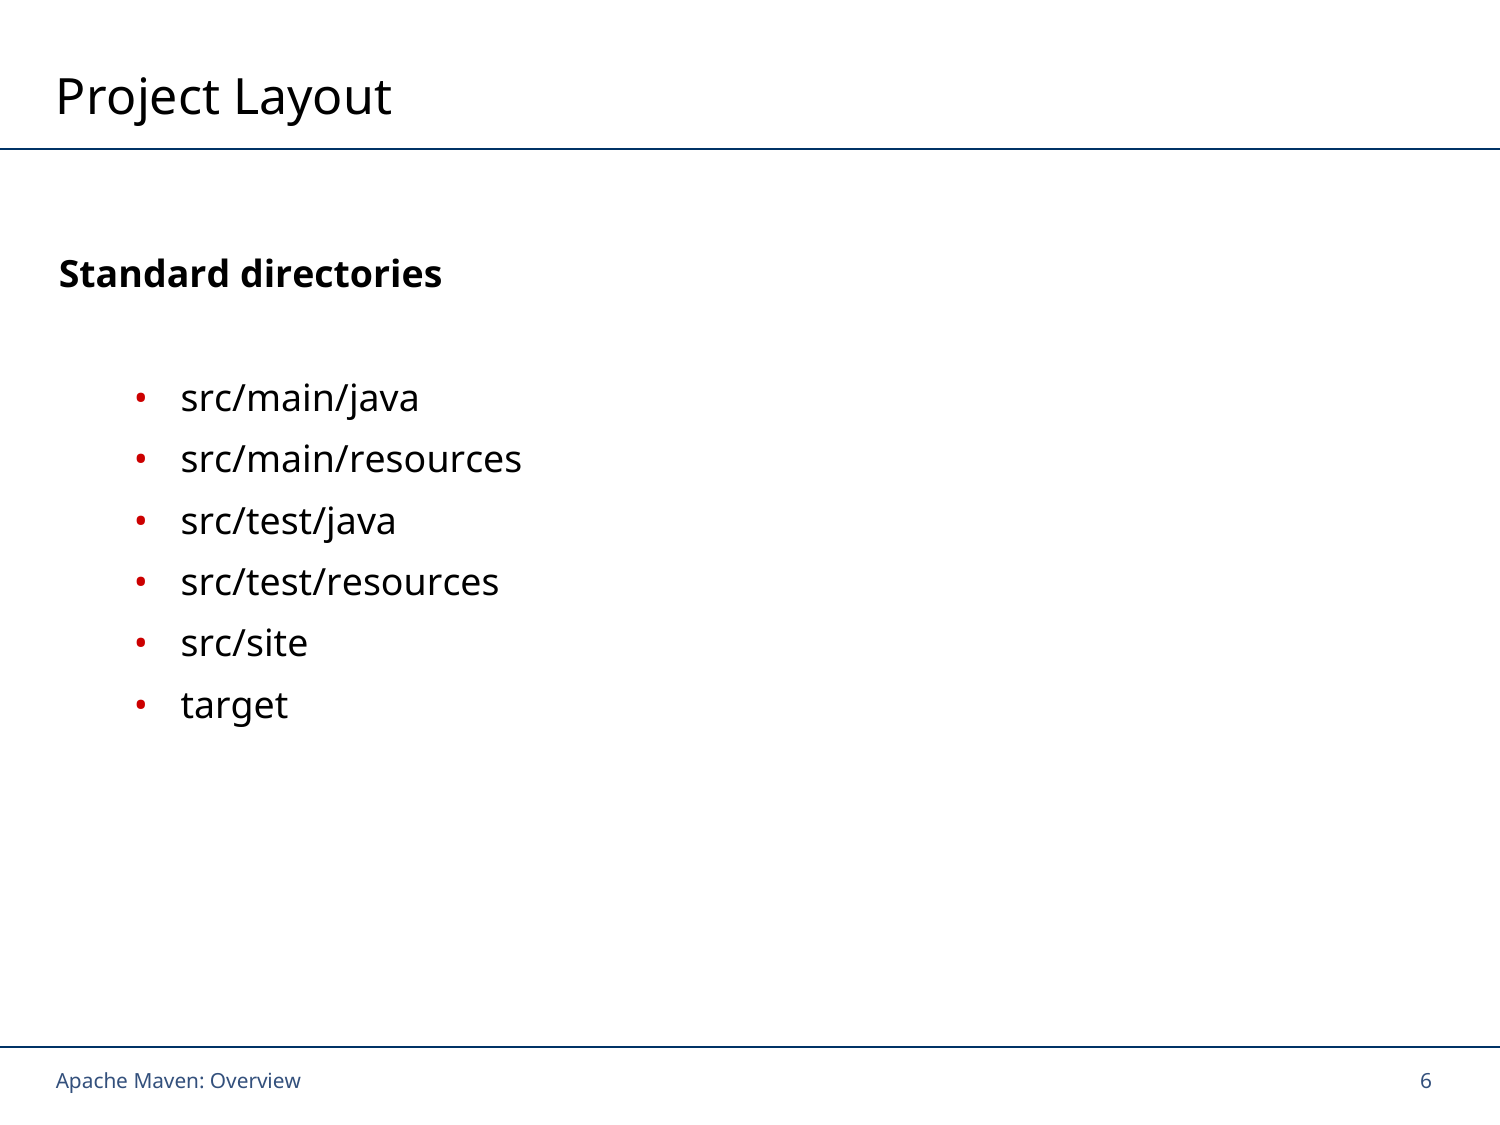

# Project Layout
Standard directories
src/main/java
src/main/resources
src/test/java
src/test/resources
src/site
target
Apache Maven: Overview
6